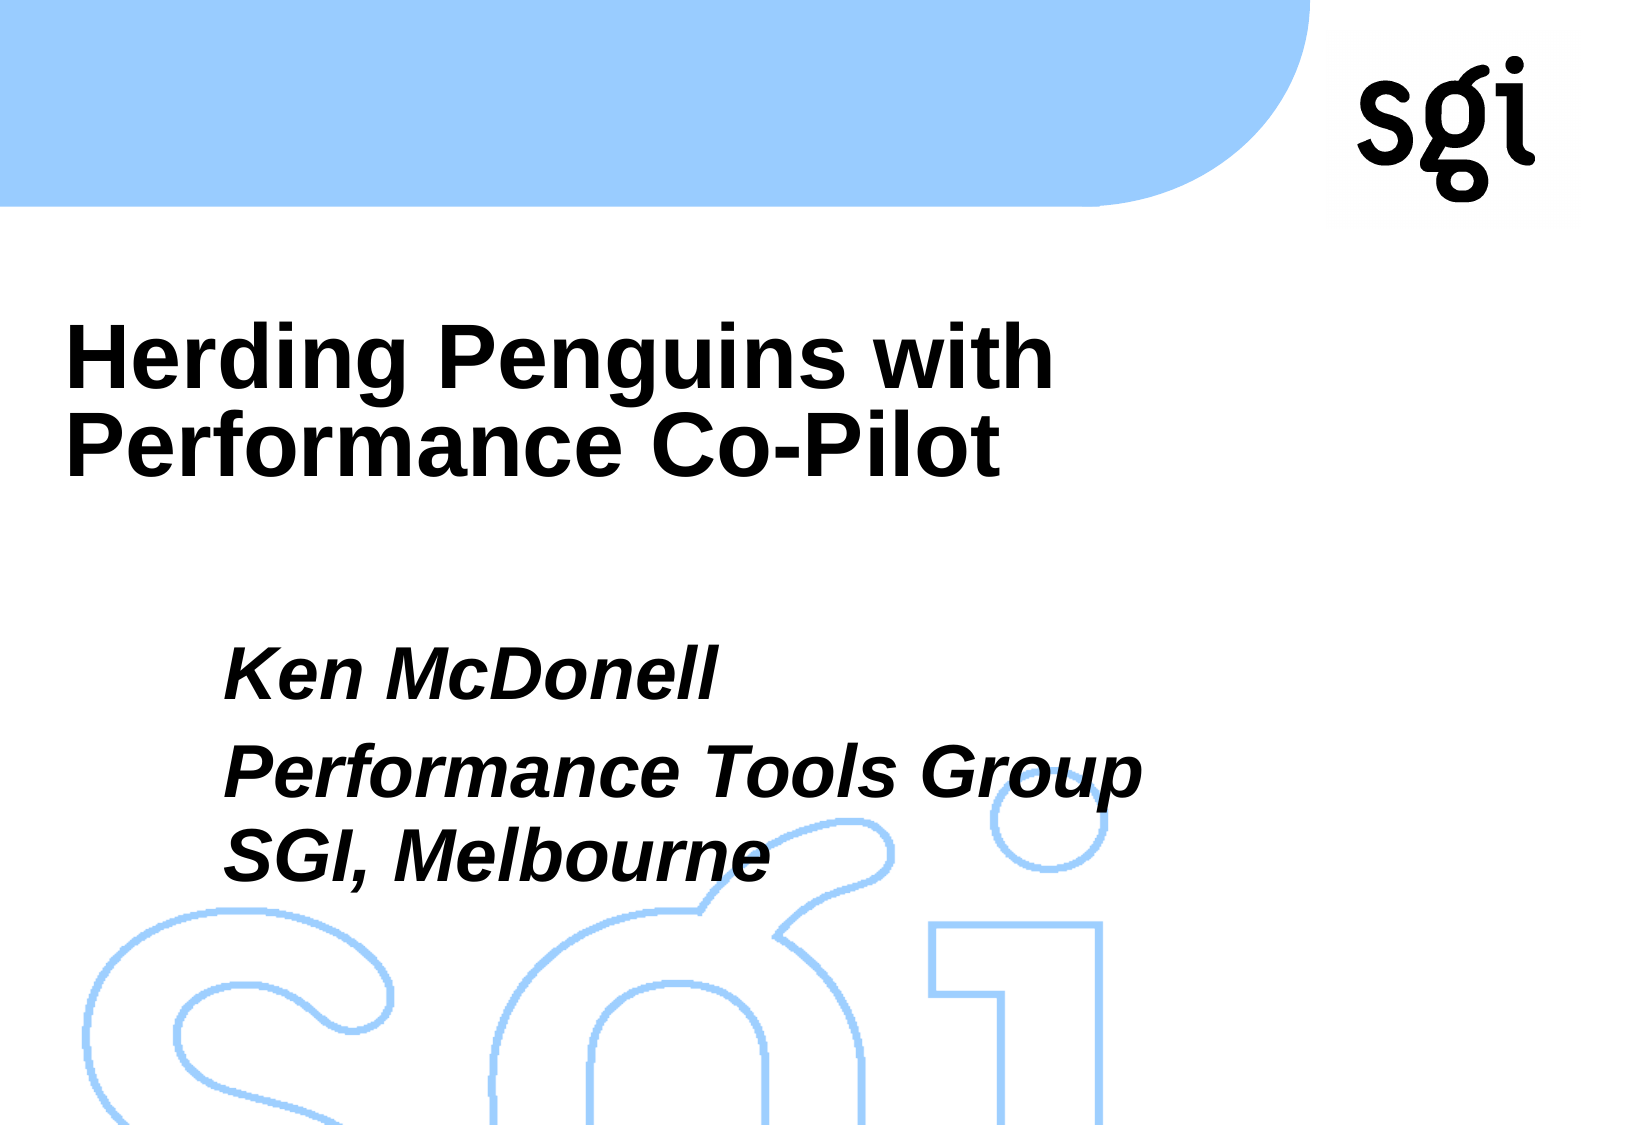

# Herding Penguins with Performance Co-Pilot
Ken McDonell
Performance Tools Group
SGI, Melbourne